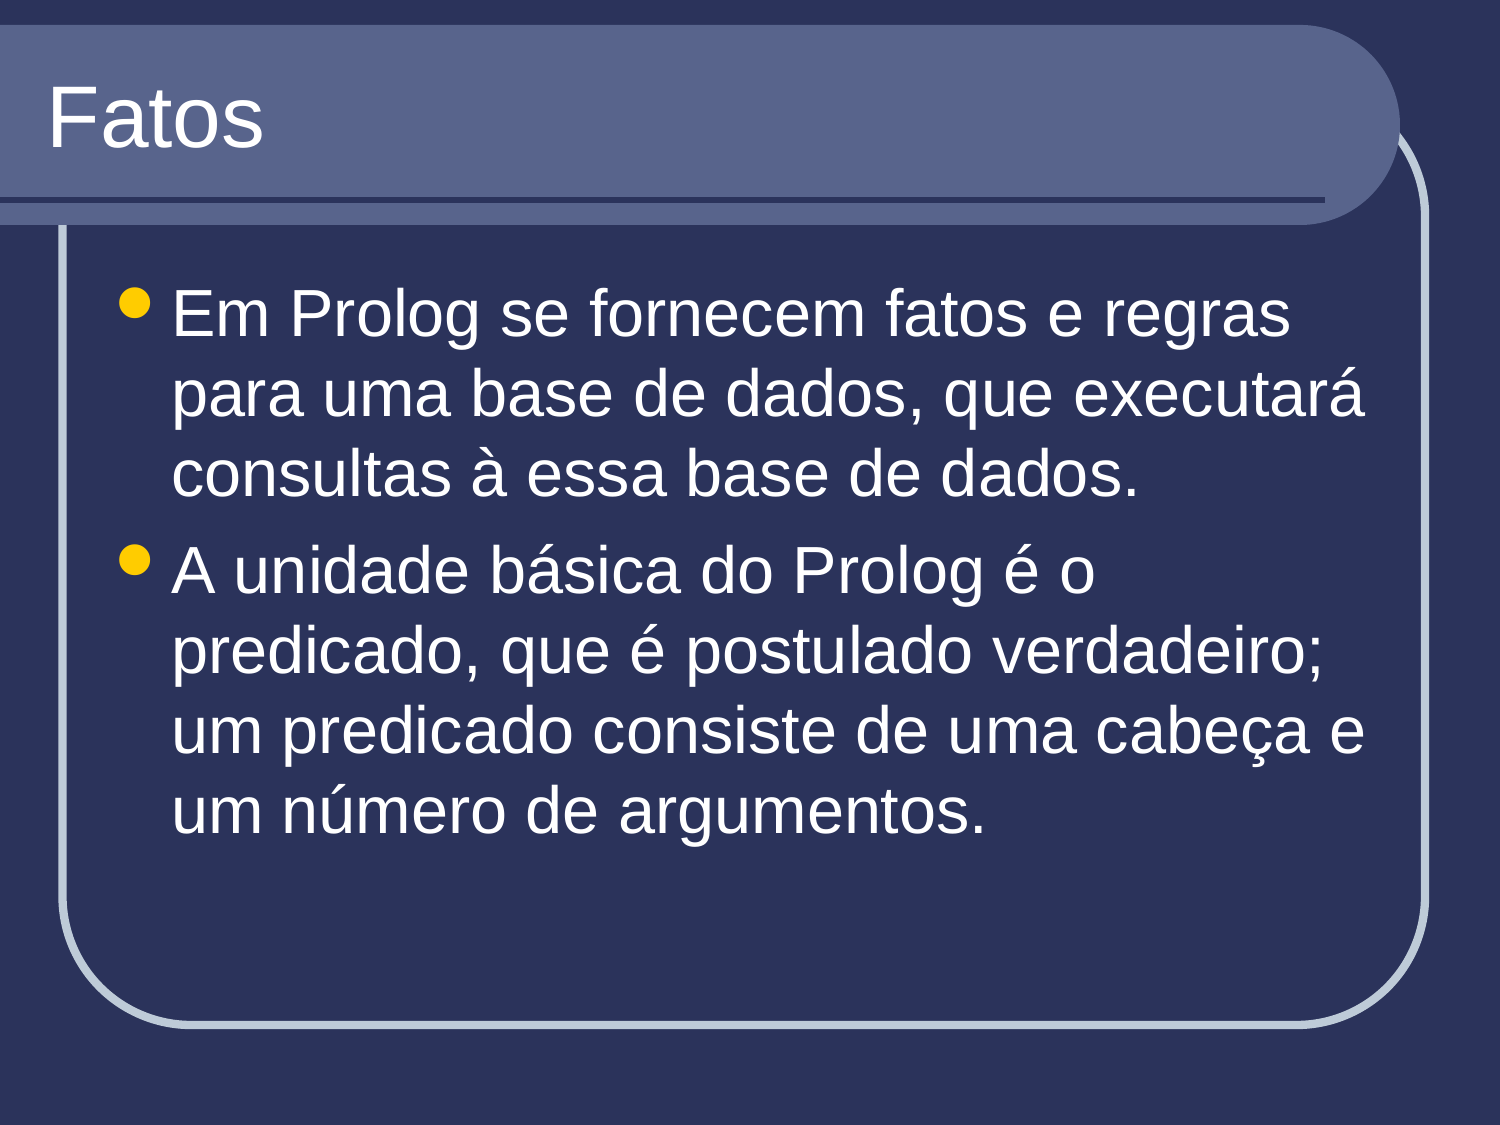

# Fatos
Em Prolog se fornecem fatos e regras para uma base de dados, que executará consultas à essa base de dados.
A unidade básica do Prolog é o predicado, que é postulado verdadeiro; um predicado consiste de uma cabeça e um número de argumentos.